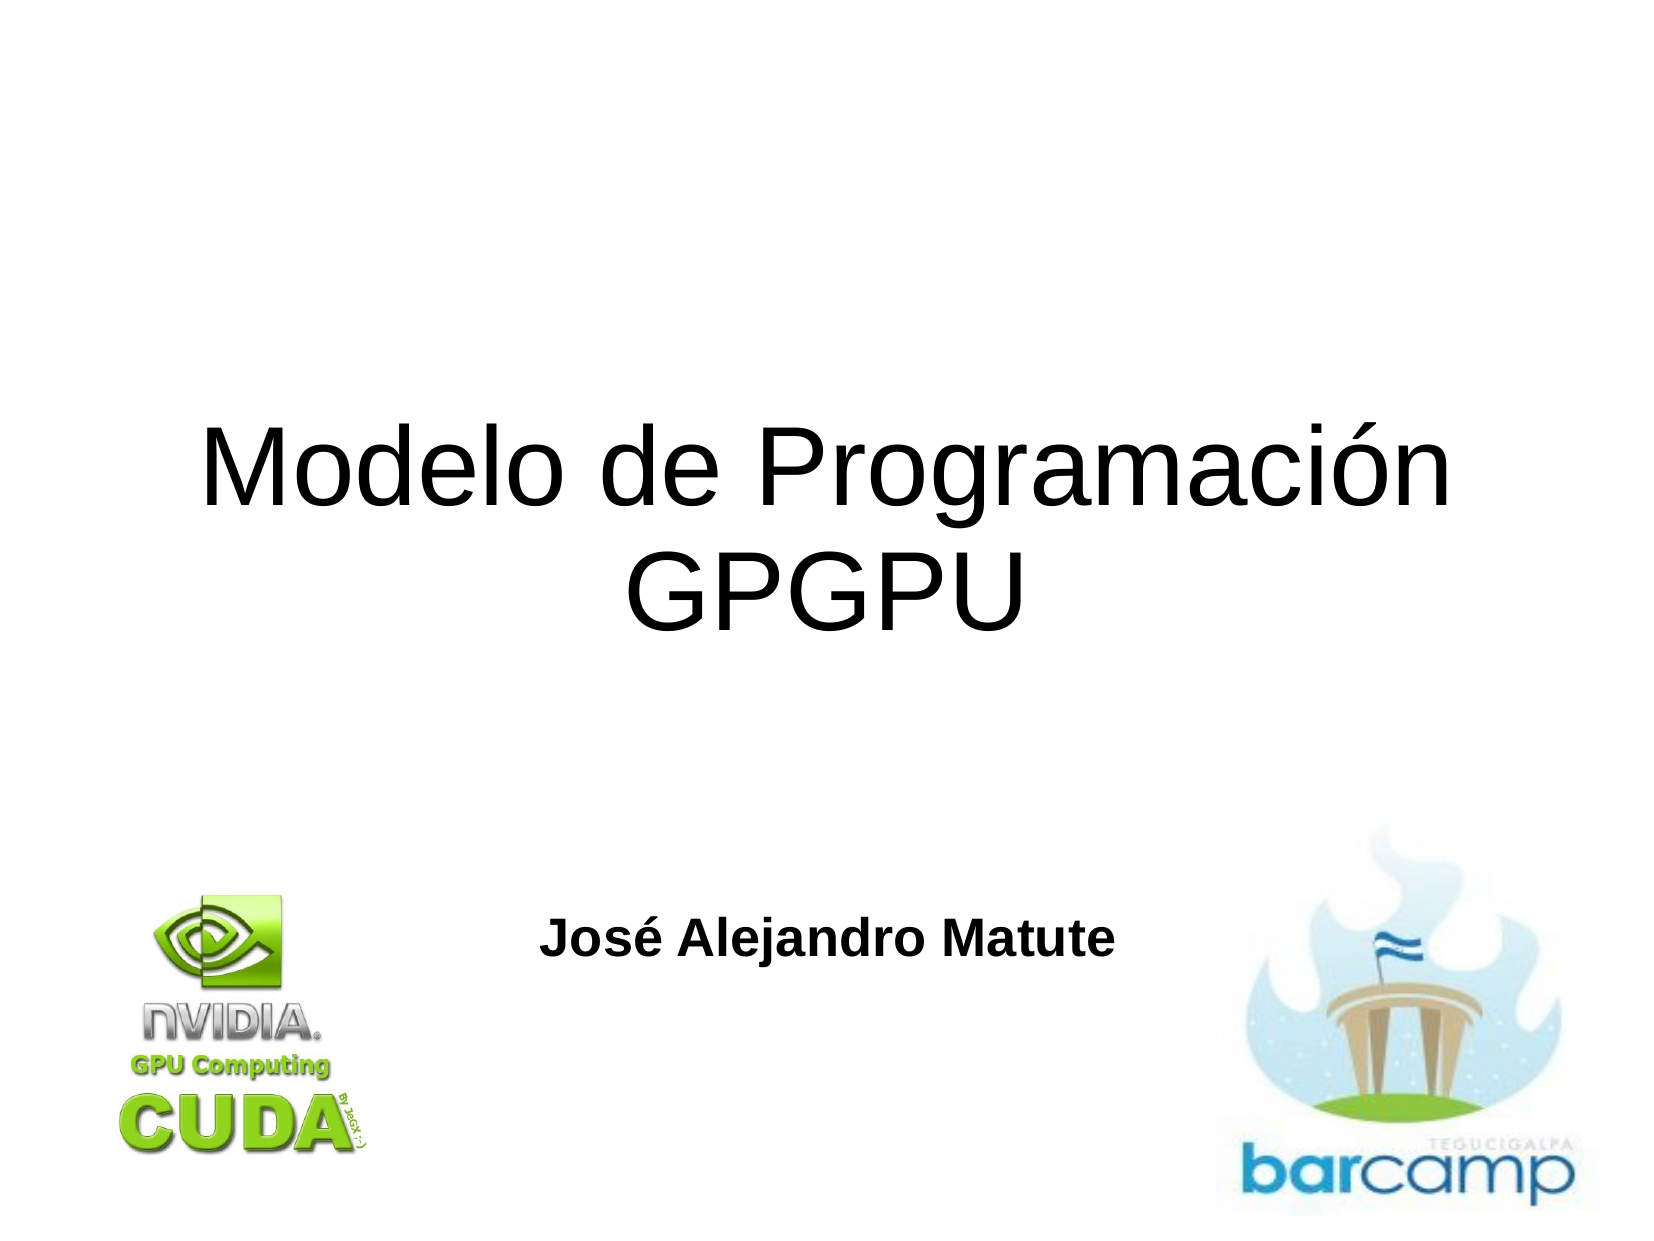

# Modelo de Programación
GPGPU
José Alejandro Matute